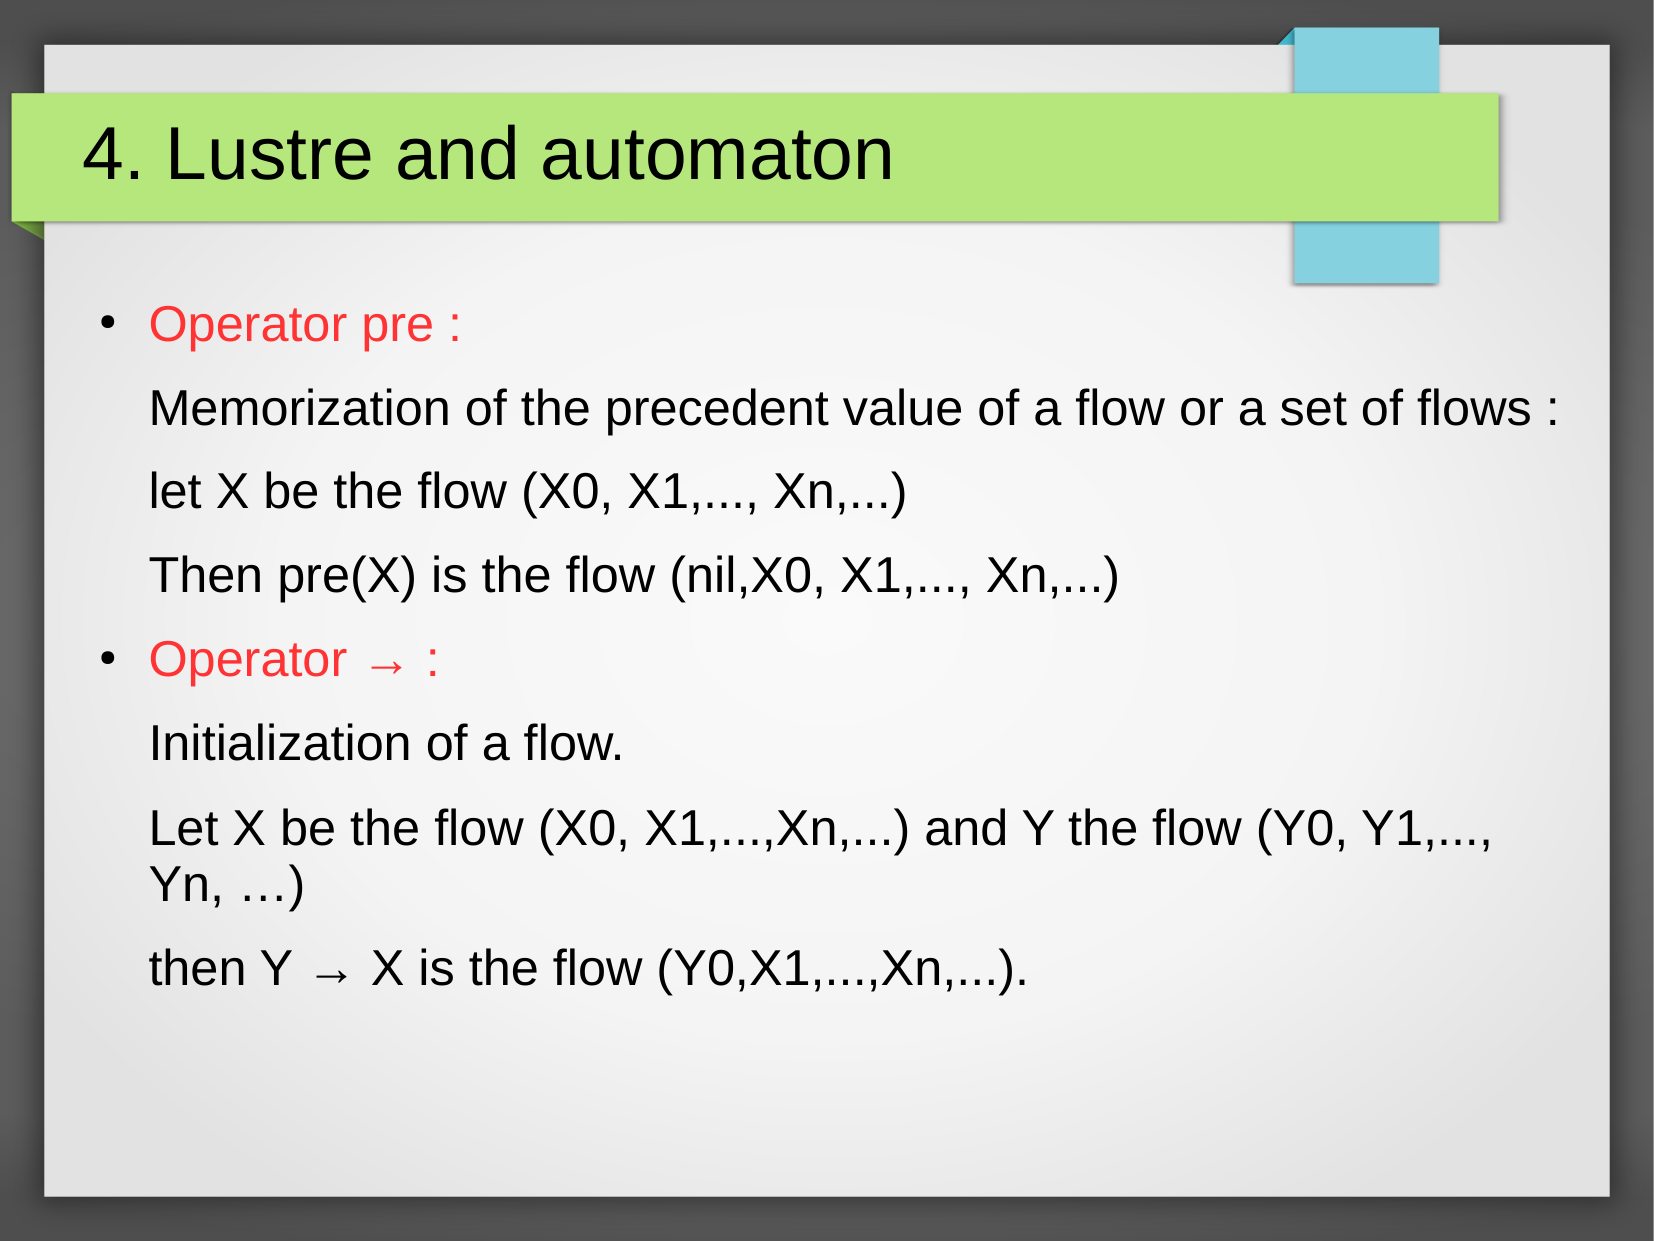

# 4. Lustre and automaton
Operator pre :
Memorization of the precedent value of a flow or a set of flows :
let X be the flow (X0, X1,..., Xn,...)
Then pre(X) is the flow (nil,X0, X1,..., Xn,...)
Operator → :
Initialization of a flow.
Let X be the flow (X0, X1,...,Xn,...) and Y the flow (Y0, Y1,..., Yn, …)
then Y → X is the flow (Y0,X1,...,Xn,...).